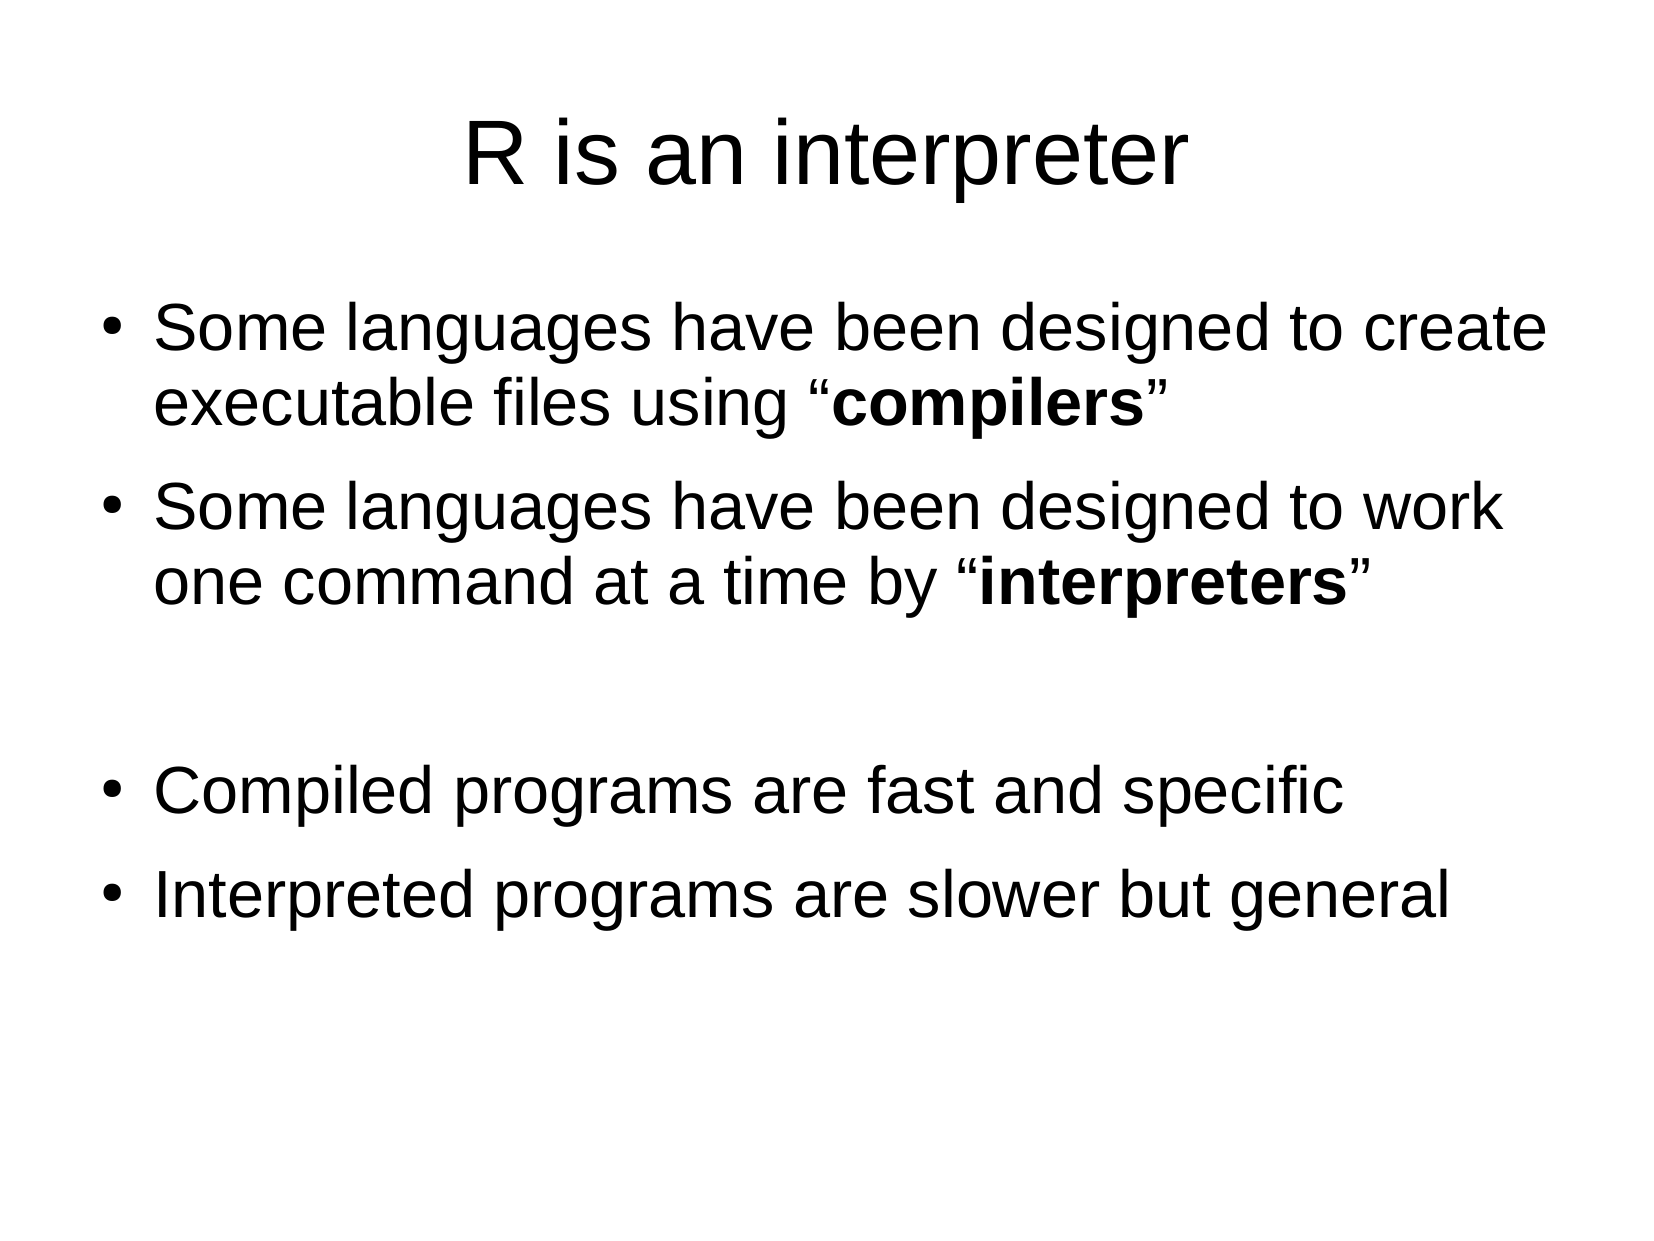

# R is an interpreter
Some languages have been designed to create executable files using “compilers”
Some languages have been designed to work one command at a time by “interpreters”
Compiled programs are fast and specific
Interpreted programs are slower but general